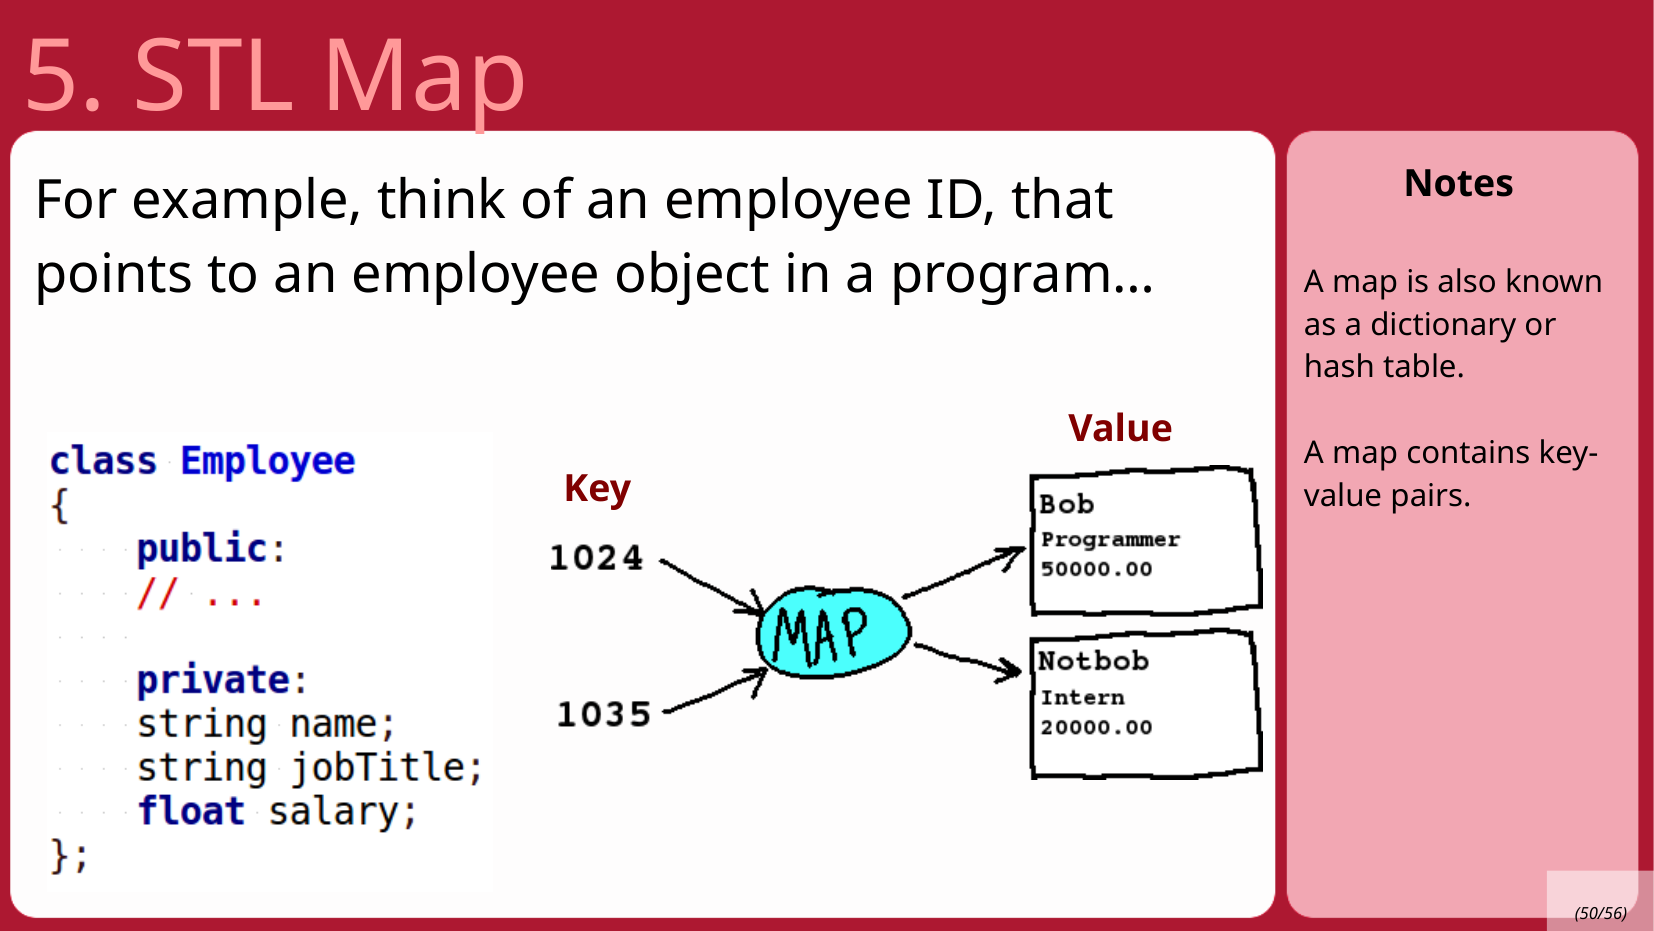

# 5. STL Map
Notes
A map is also known as a dictionary or hash table.
A map contains key-value pairs.
For example, think of an employee ID, that points to an employee object in a program…
Value
Key